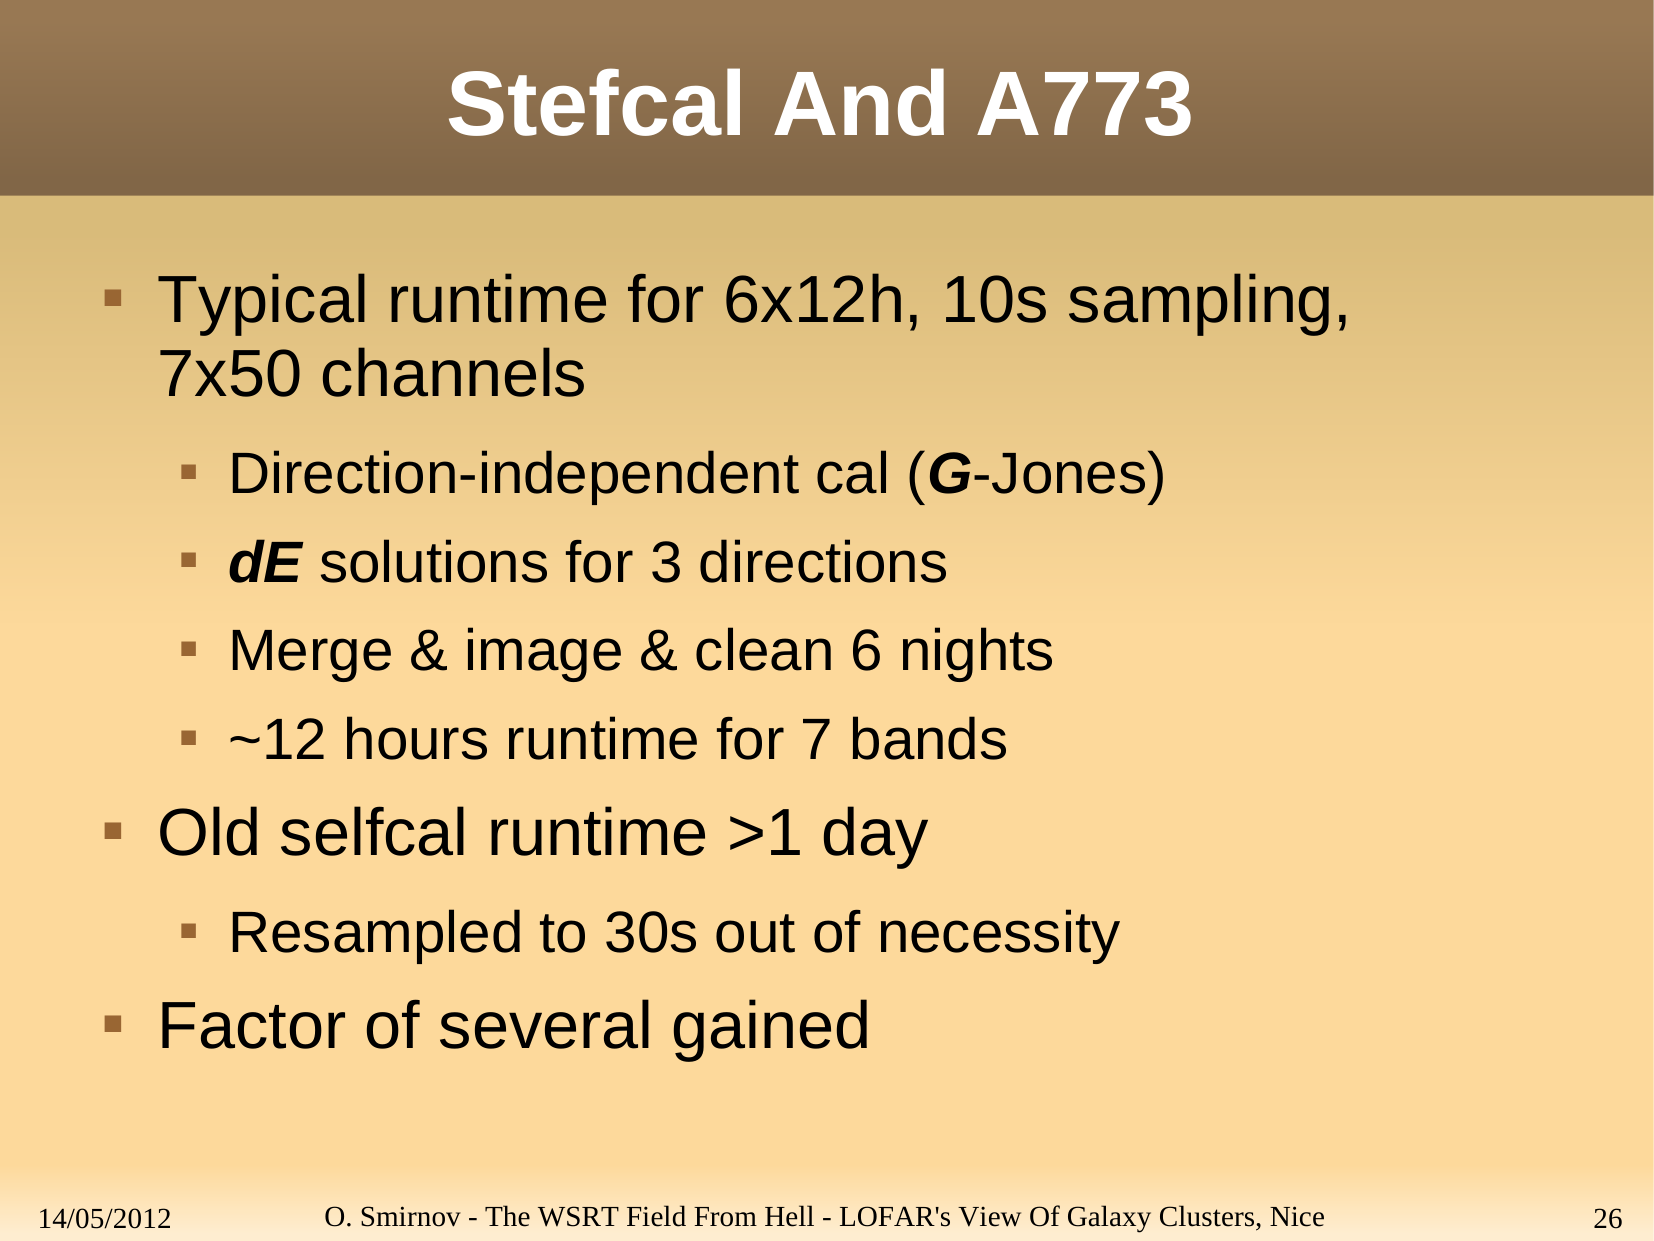

# Stefcal And A773
Typical runtime for 6x12h, 10s sampling,
7x50 channels
Direction-independent cal (G-Jones)
dE solutions for 3 directions
Merge & image & clean 6 nights
~12 hours runtime for 7 bands
Old selfcal runtime >1 day
Resampled to 30s out of necessity
Factor of several gained
O. Smirnov - The WSRT Field From Hell - LOFAR's View Of Galaxy Clusters, Nice
14/05/2012
26